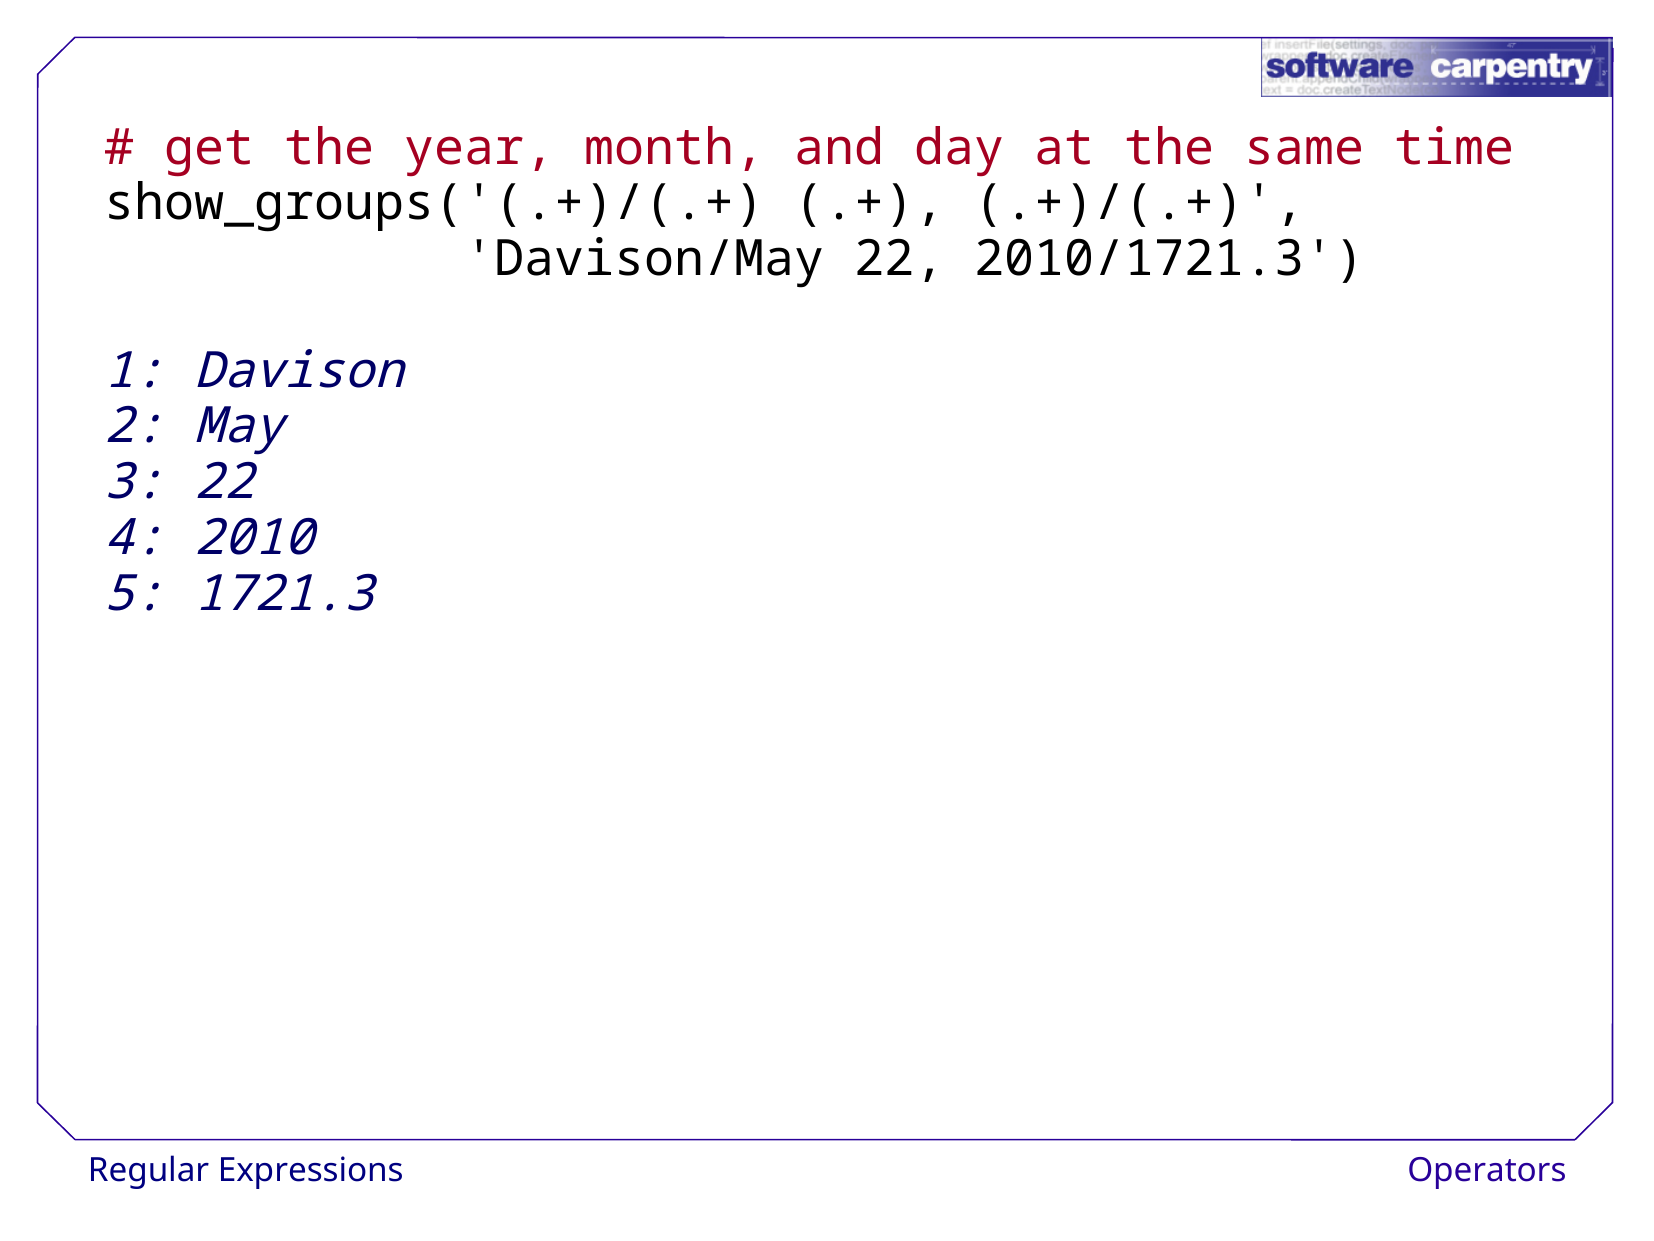

# get the year, month, and day at the same time
show_groups('(.+)/(.+) (.+), (.+)/(.+)',
 'Davison/May 22, 2010/1721.3')
1: Davison
2: May
3: 22
4: 2010
5: 1721.3